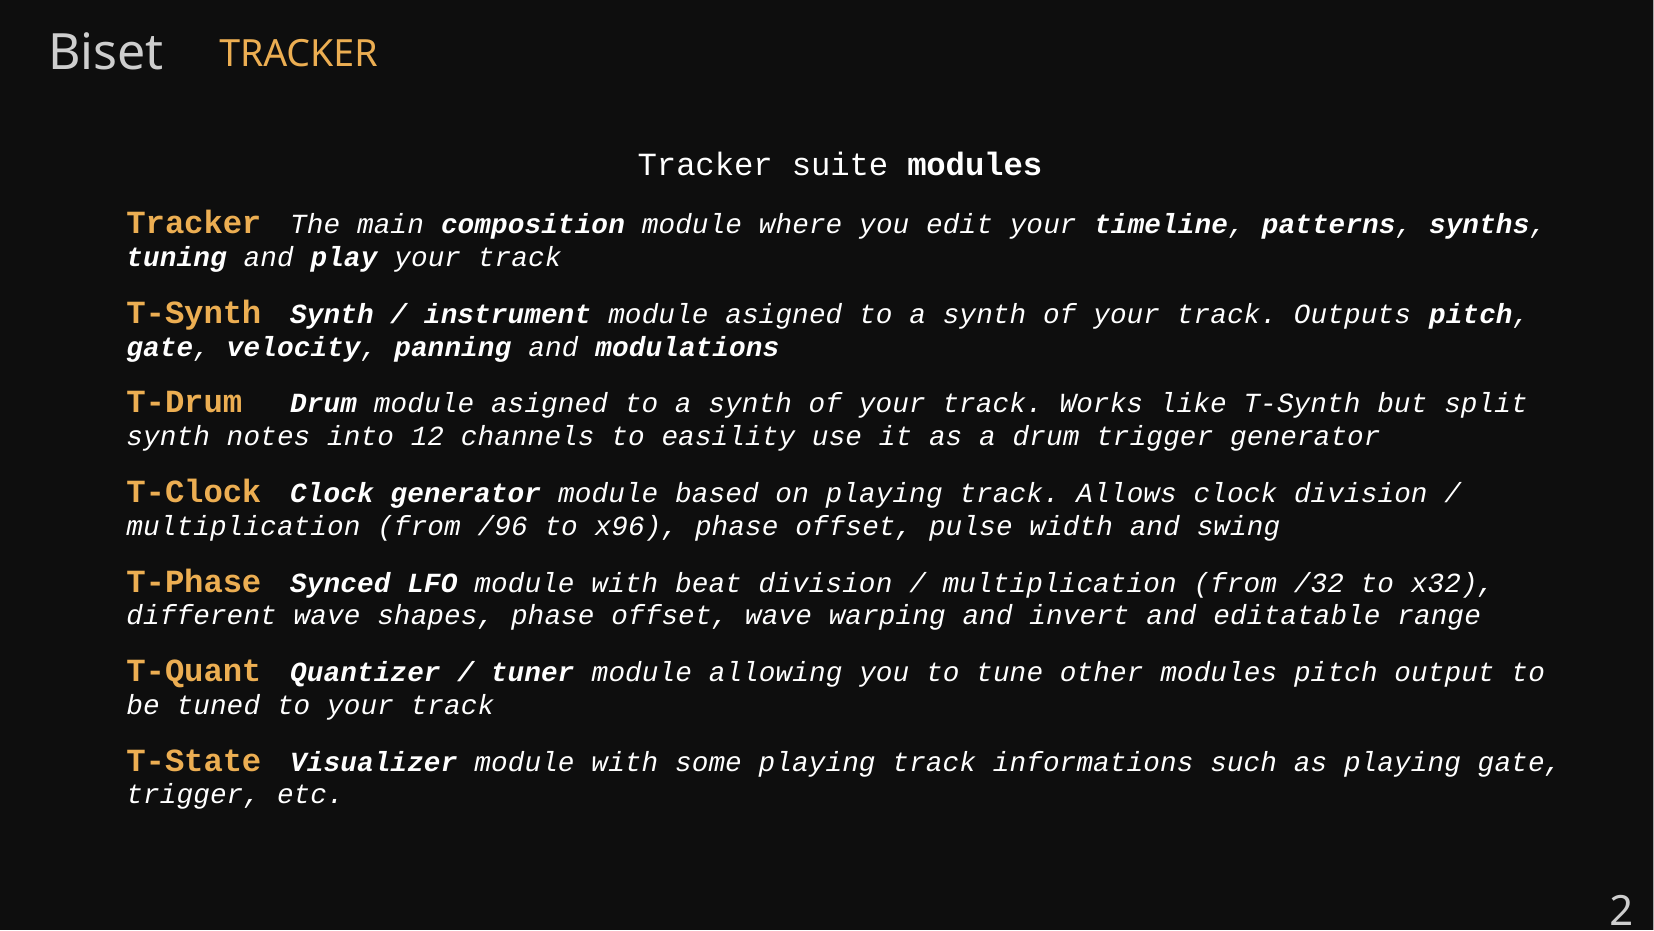

Biset
TRACKER
# Tracker suite modules
Tracker	The main composition module where you edit your timeline, patterns, synths, tuning and play your track
T-Synth	Synth / instrument module asigned to a synth of your track. Outputs pitch, gate, velocity, panning and modulations
T-Drum	Drum module asigned to a synth of your track. Works like T-Synth but split synth notes into 12 channels to easility use it as a drum trigger generator
T-Clock	Clock generator module based on playing track. Allows clock division / multiplication (from /96 to x96), phase offset, pulse width and swing
T-Phase	Synced LFO module with beat division / multiplication (from /32 to x32), different wave shapes, phase offset, wave warping and invert and editatable range
T-Quant	Quantizer / tuner module allowing you to tune other modules pitch output to be tuned to your track
T-State	Visualizer module with some playing track informations such as playing gate, trigger, etc.
2